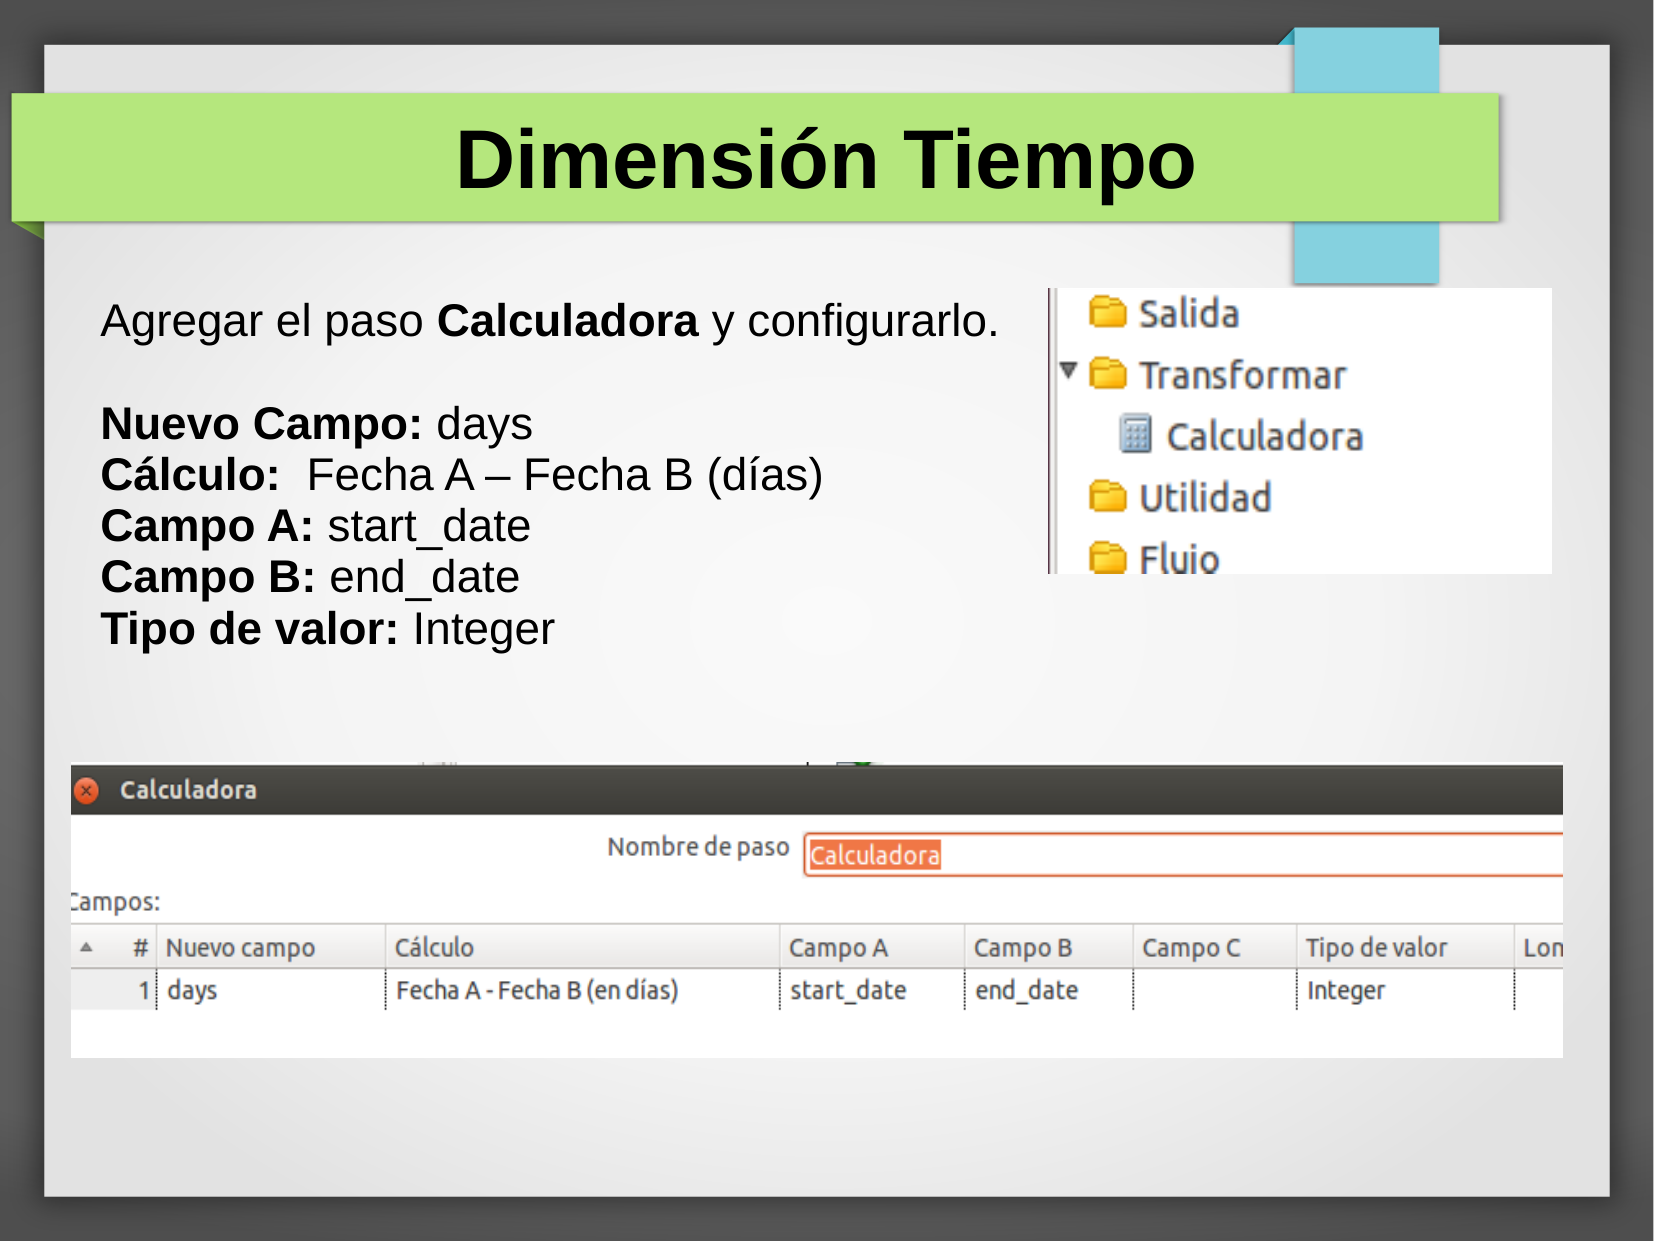

# Dimensión Tiempo
Agregar el paso Calculadora y configurarlo.
Nuevo Campo: days
Cálculo: Fecha A – Fecha B (días)
Campo A: start_date
Campo B: end_date
Tipo de valor: Integer